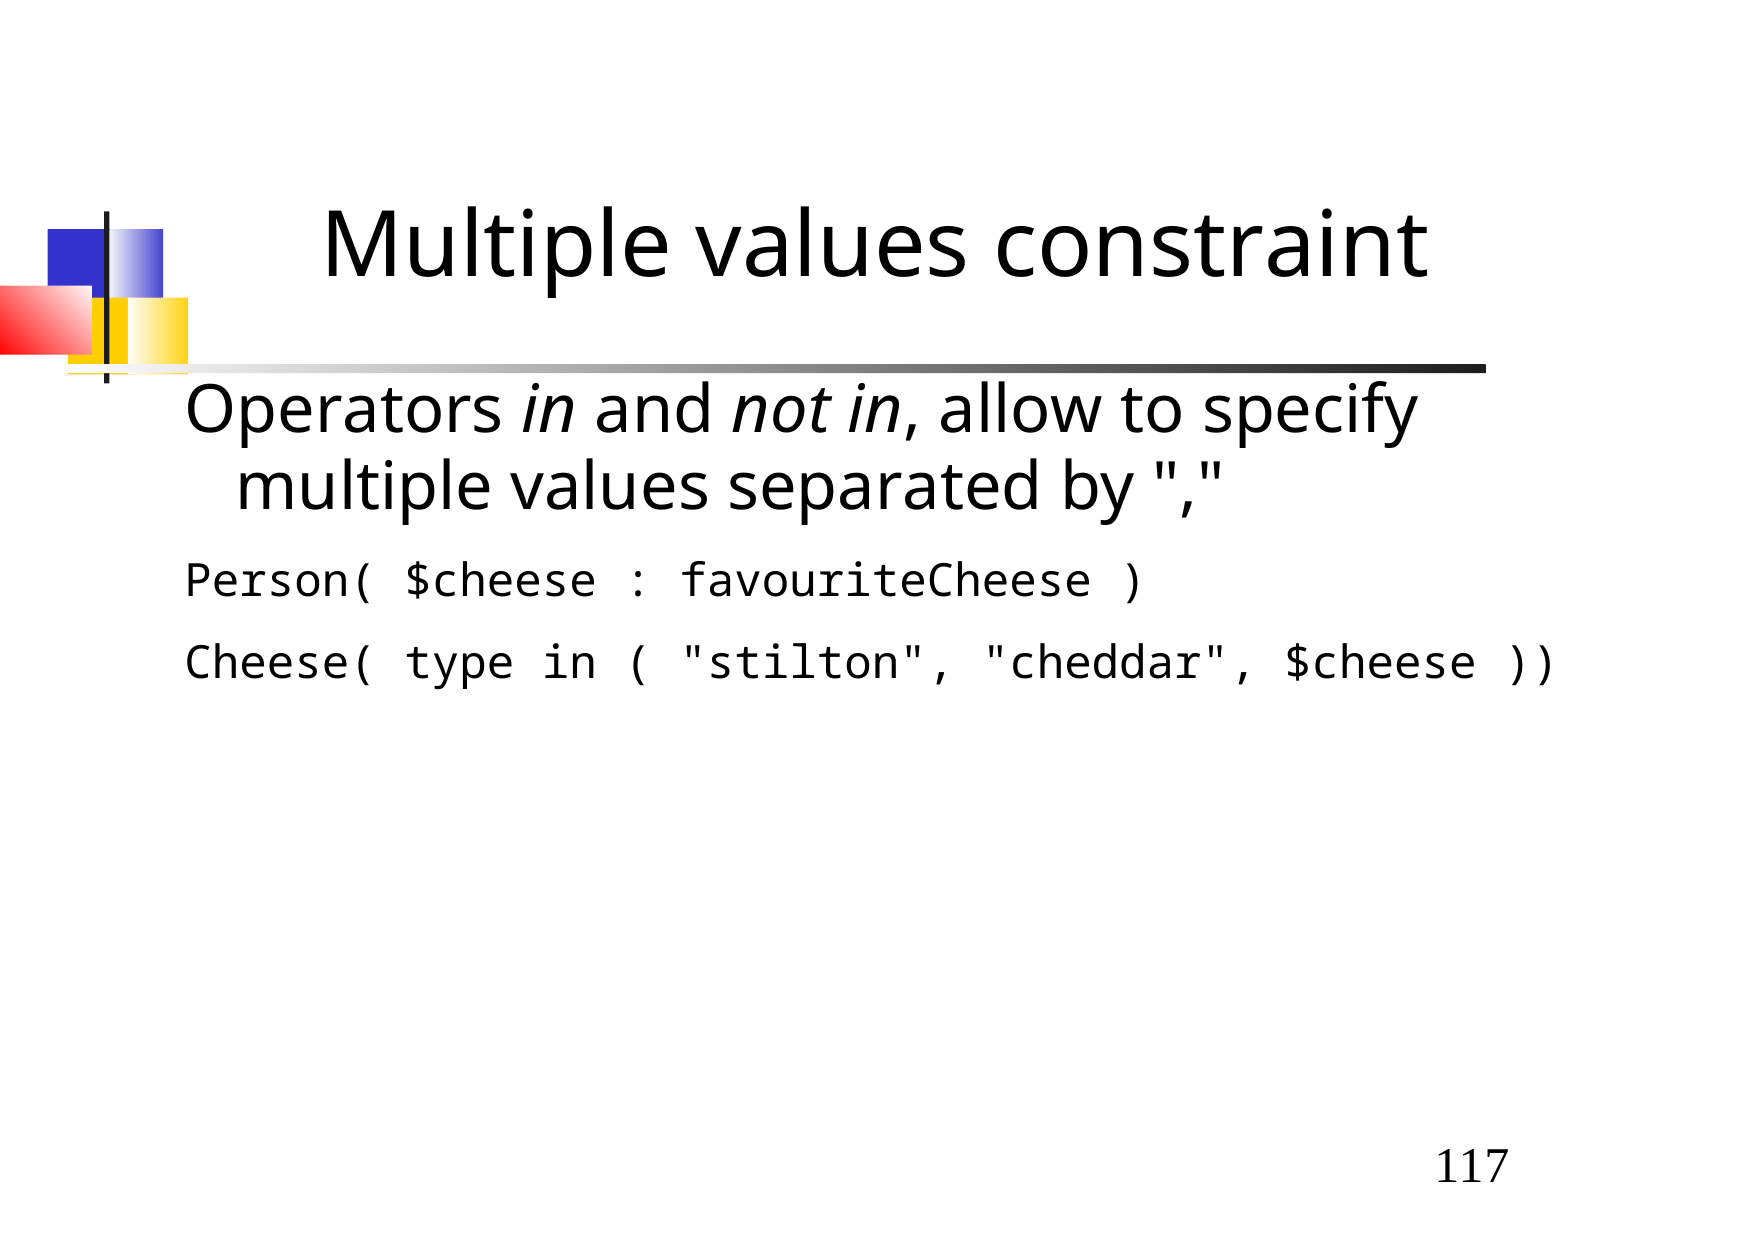

# Multiple values constraint
Operators in and not in, allow to specify multiple values separated by ","
Person( $cheese : favouriteCheese )
Cheese( type in ( "stilton", "cheddar", $cheese ))